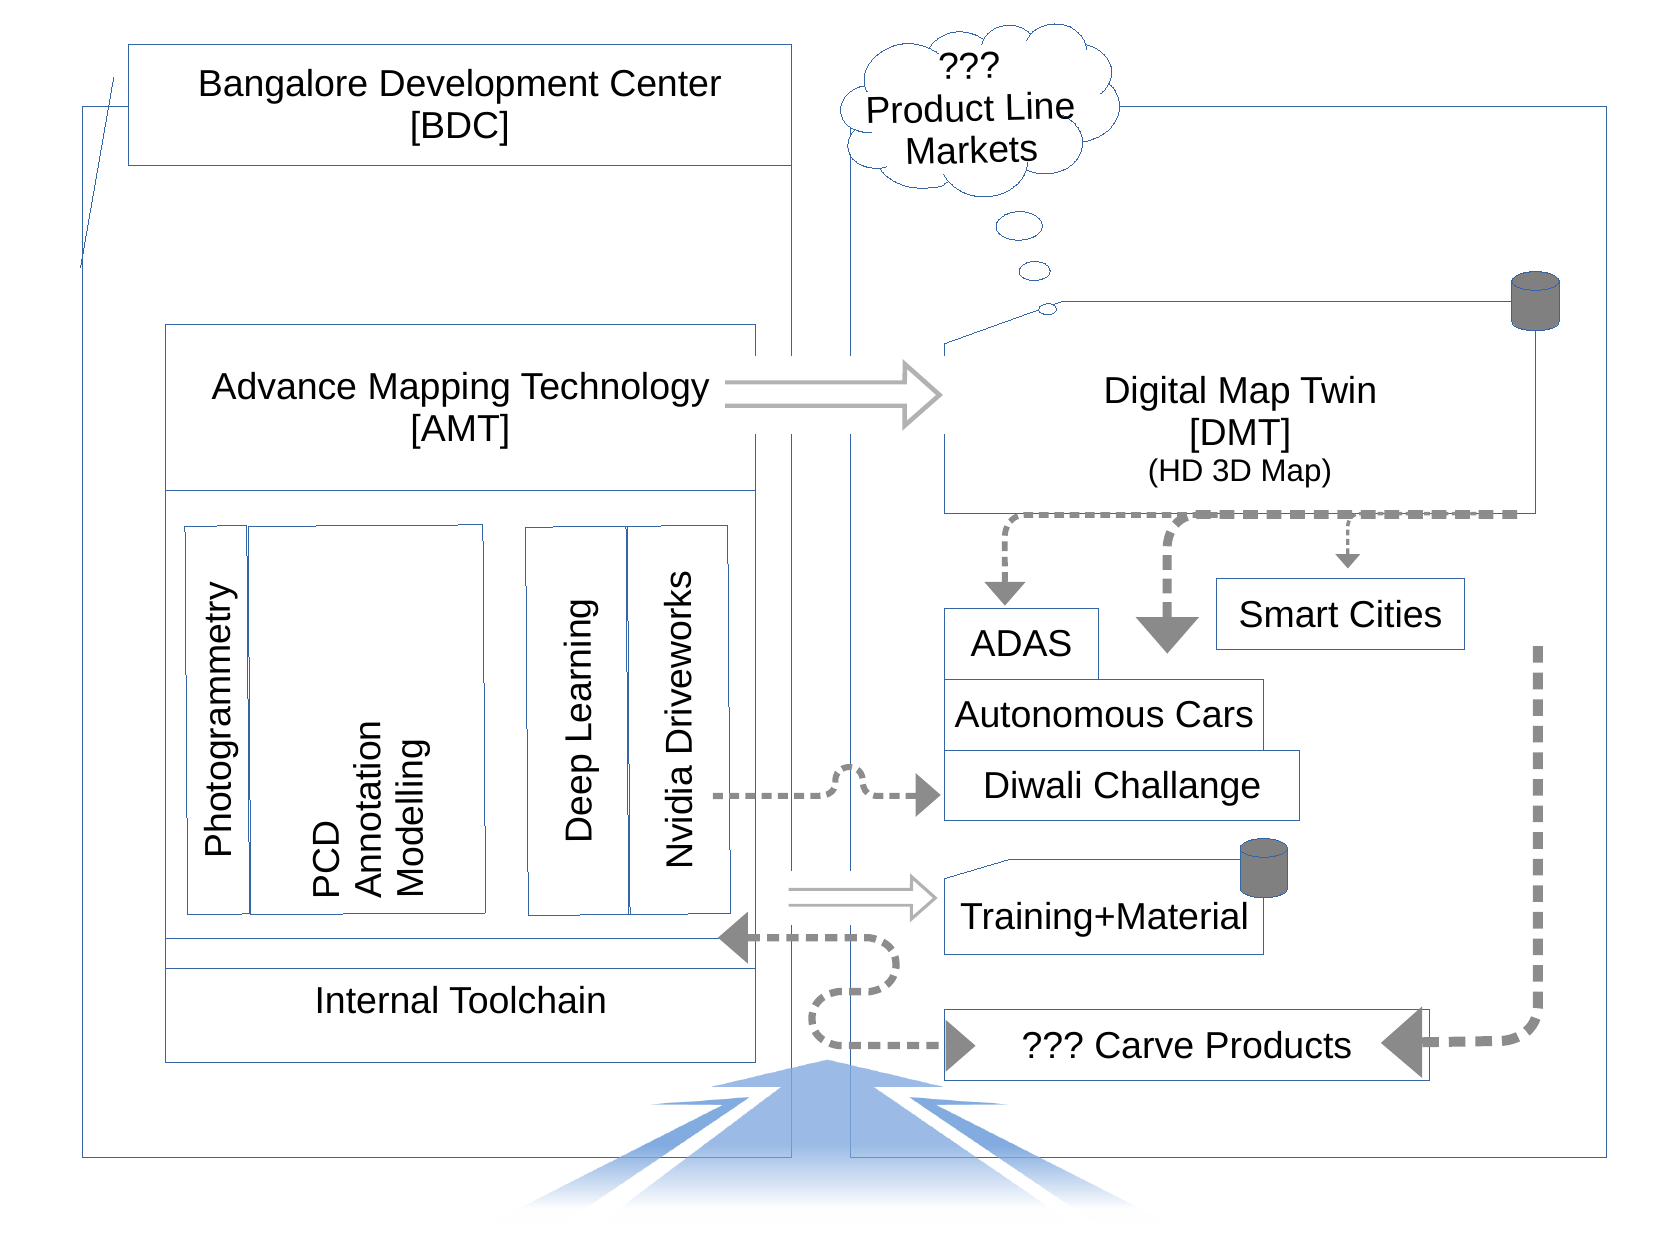

???
Product Line
Markets
Bangalore Development Center
[BDC]
Digital Map Twin
[DMT]
(HD 3D Map)
Advance Mapping Technology
[AMT]
Smart Cities
PCD
Annotation
Modelling
ADAS
Nvidia Driveworks
Deep Learning
Autonomous Cars
Photogrammetry
Diwali Challange
Training+Material
Internal Toolchain
??? Carve Products